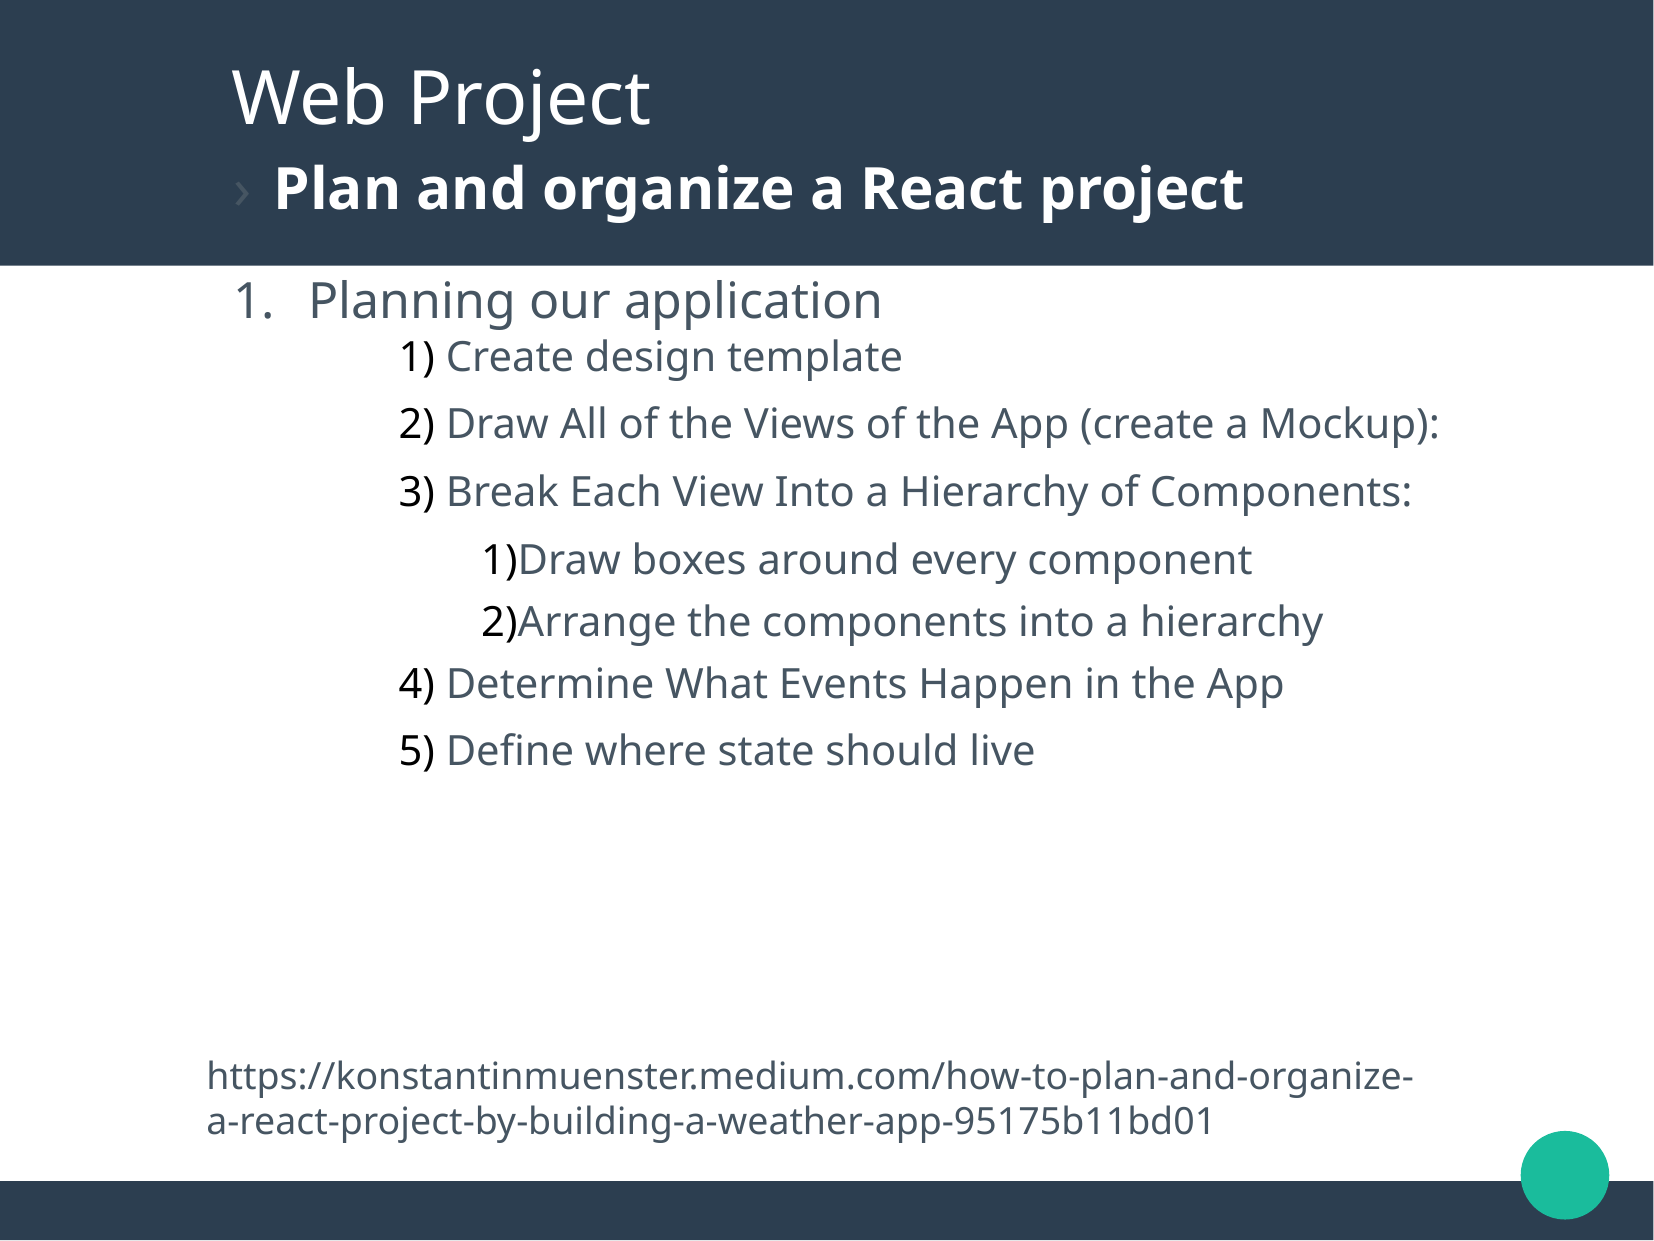

# Web Project
Plan and organize a React project
Planning our application
Create design template
Draw All of the Views of the App (create a Mockup):
Break Each View Into a Hierarchy of Components:
Draw boxes around every component
Arrange the components into a hierarchy
Determine What Events Happen in the App
Define where state should live
https://konstantinmuenster.medium.com/how-to-plan-and-organize-a-react-project-by-building-a-weather-app-95175b11bd01